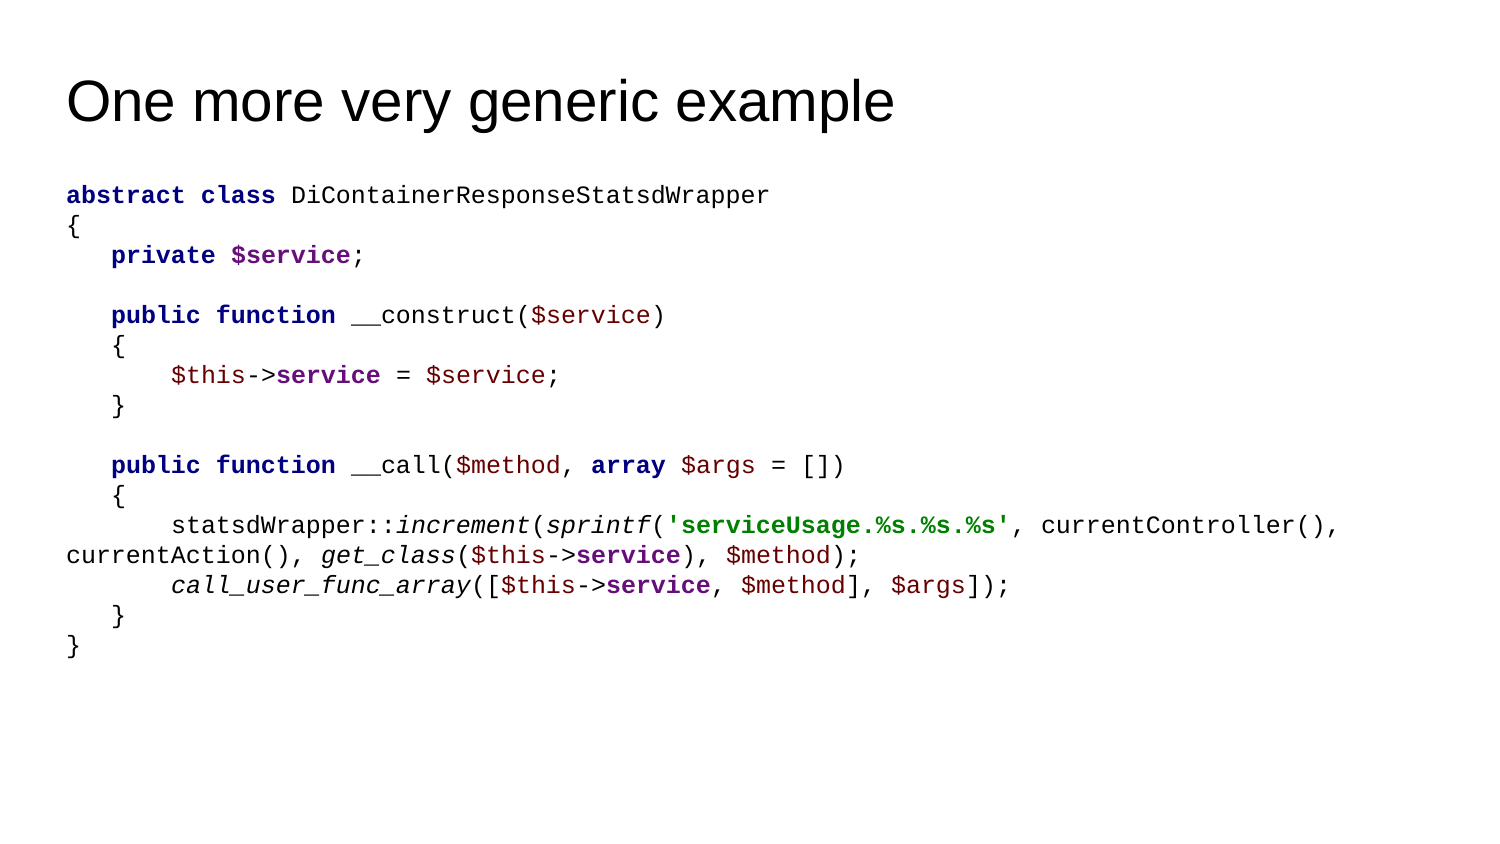

One more very generic example
# abstract class DiContainerResponseStatsdWrapper
{
 private $service;
 public function __construct($service)
 {
 $this->service = $service;
 }
 public function __call($method, array $args = [])
 {
 statsdWrapper::increment(sprintf('serviceUsage.%s.%s.%s', currentController(), currentAction(), get_class($this->service), $method);
 call_user_func_array([$this->service, $method], $args]);
 }
}